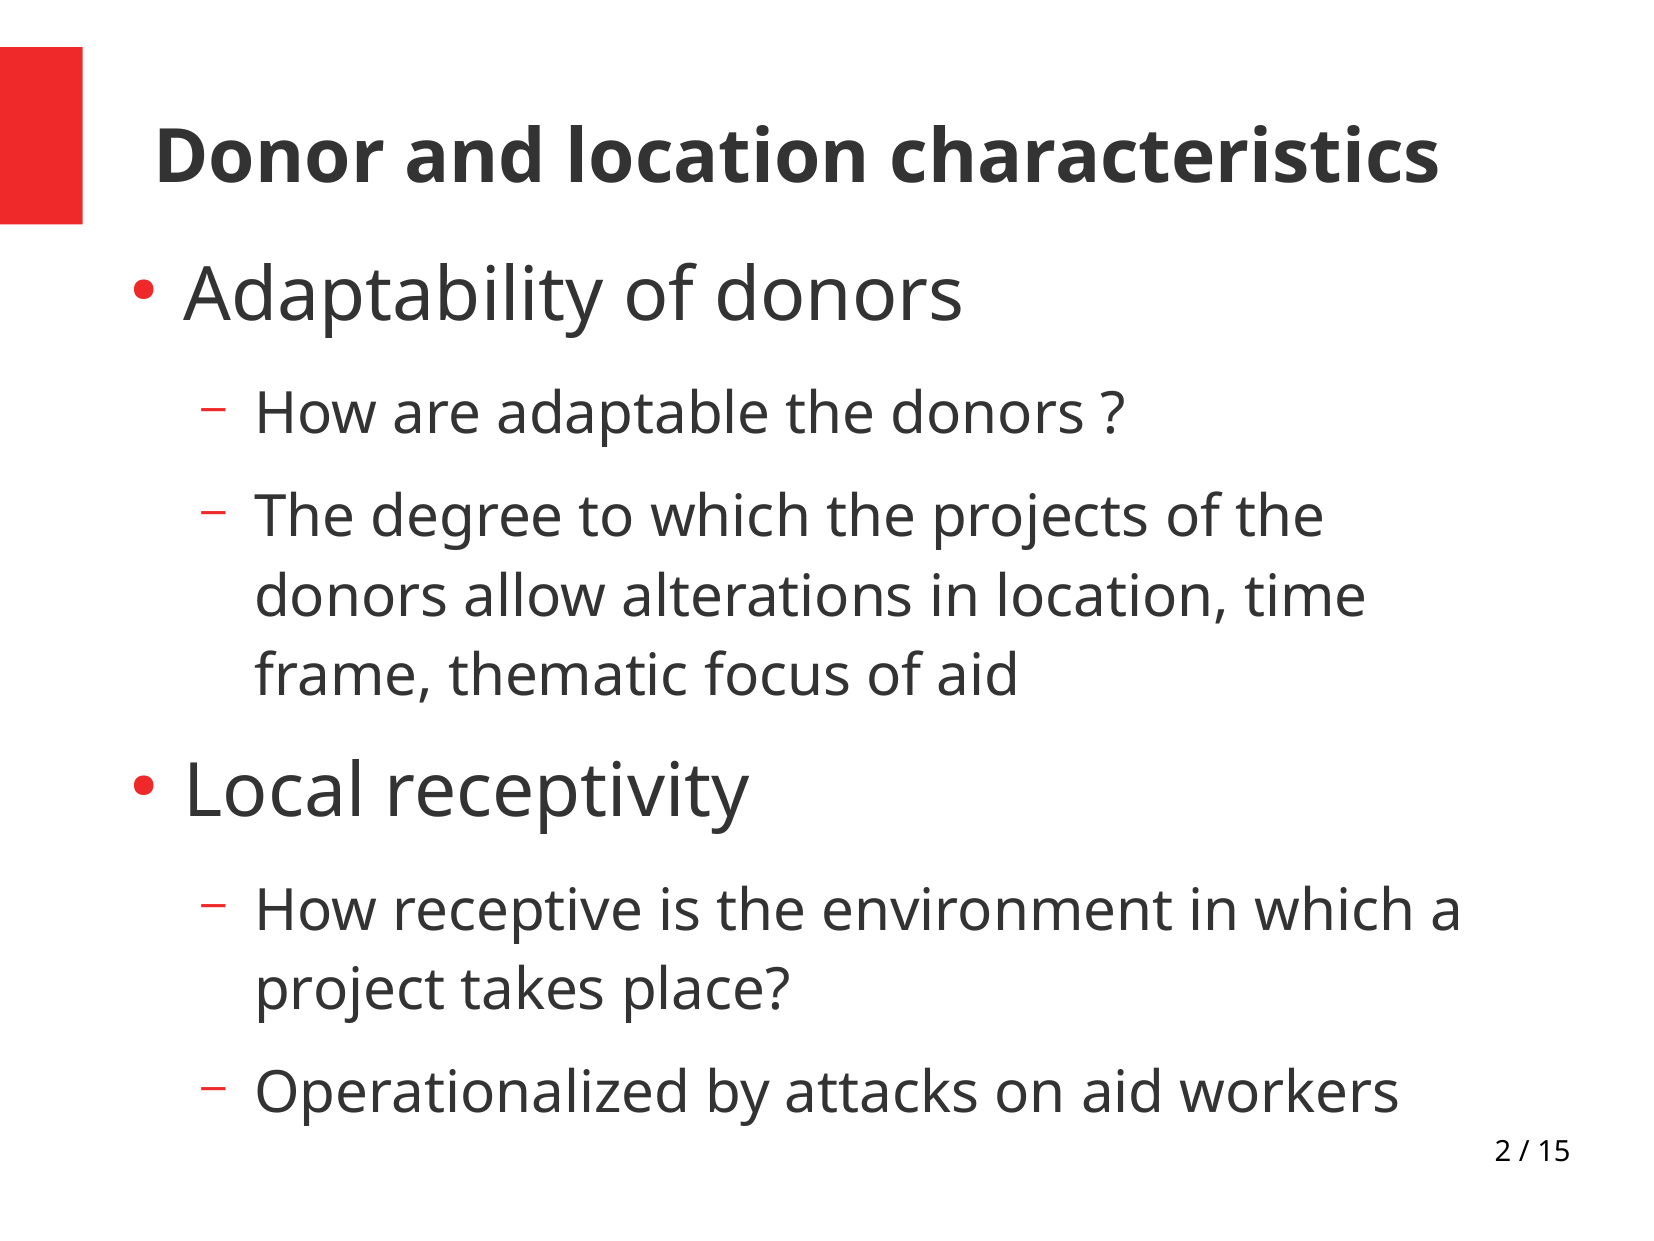

# Donor and location characteristics
Adaptability of donors
How are adaptable the donors ?
The degree to which the projects of the donors allow alterations in location, time frame, thematic focus of aid
Local receptivity
How receptive is the environment in which a project takes place?
Operationalized by attacks on aid workers
2